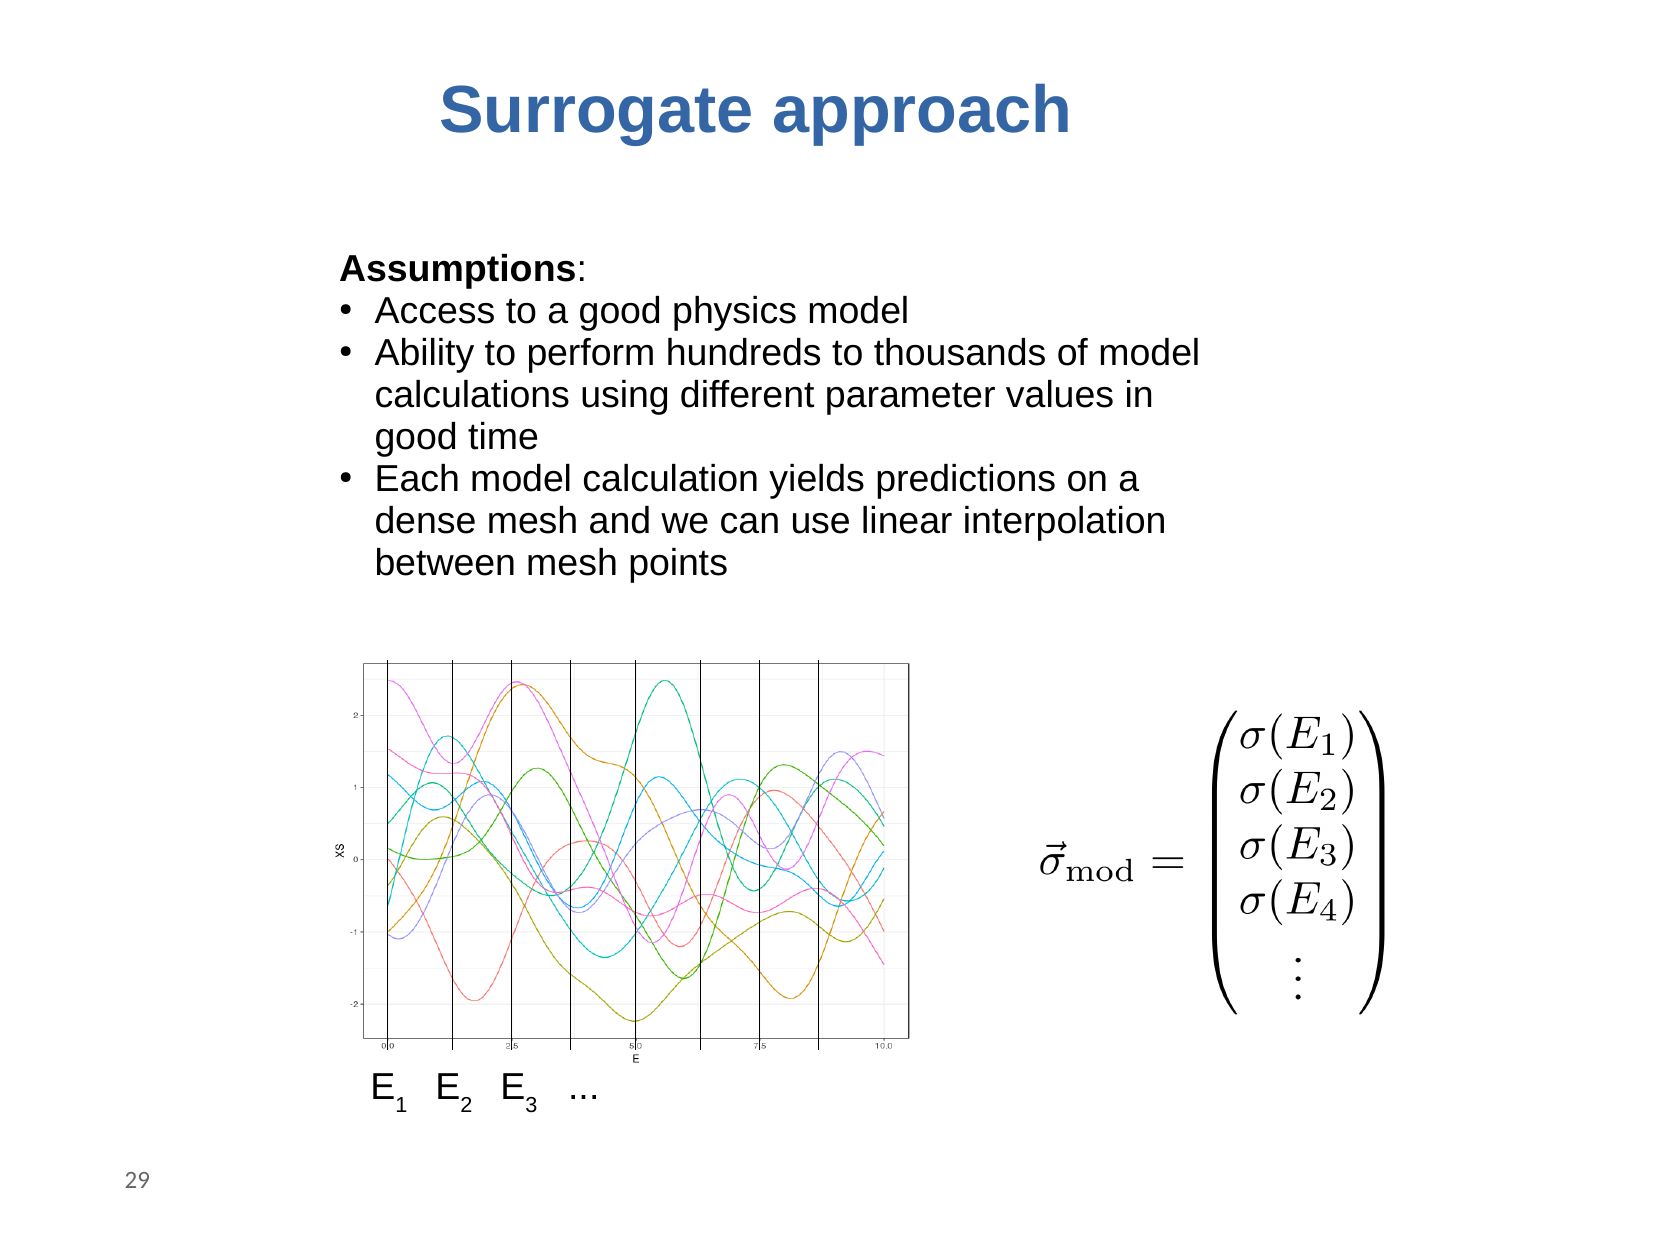

# Surrogate approach
Assumptions:
Access to a good physics model
Ability to perform hundreds to thousands of model calculations using different parameter values in good time
Each model calculation yields predictions on a dense mesh and we can use linear interpolation between mesh points
E1
E2
E3
...
29